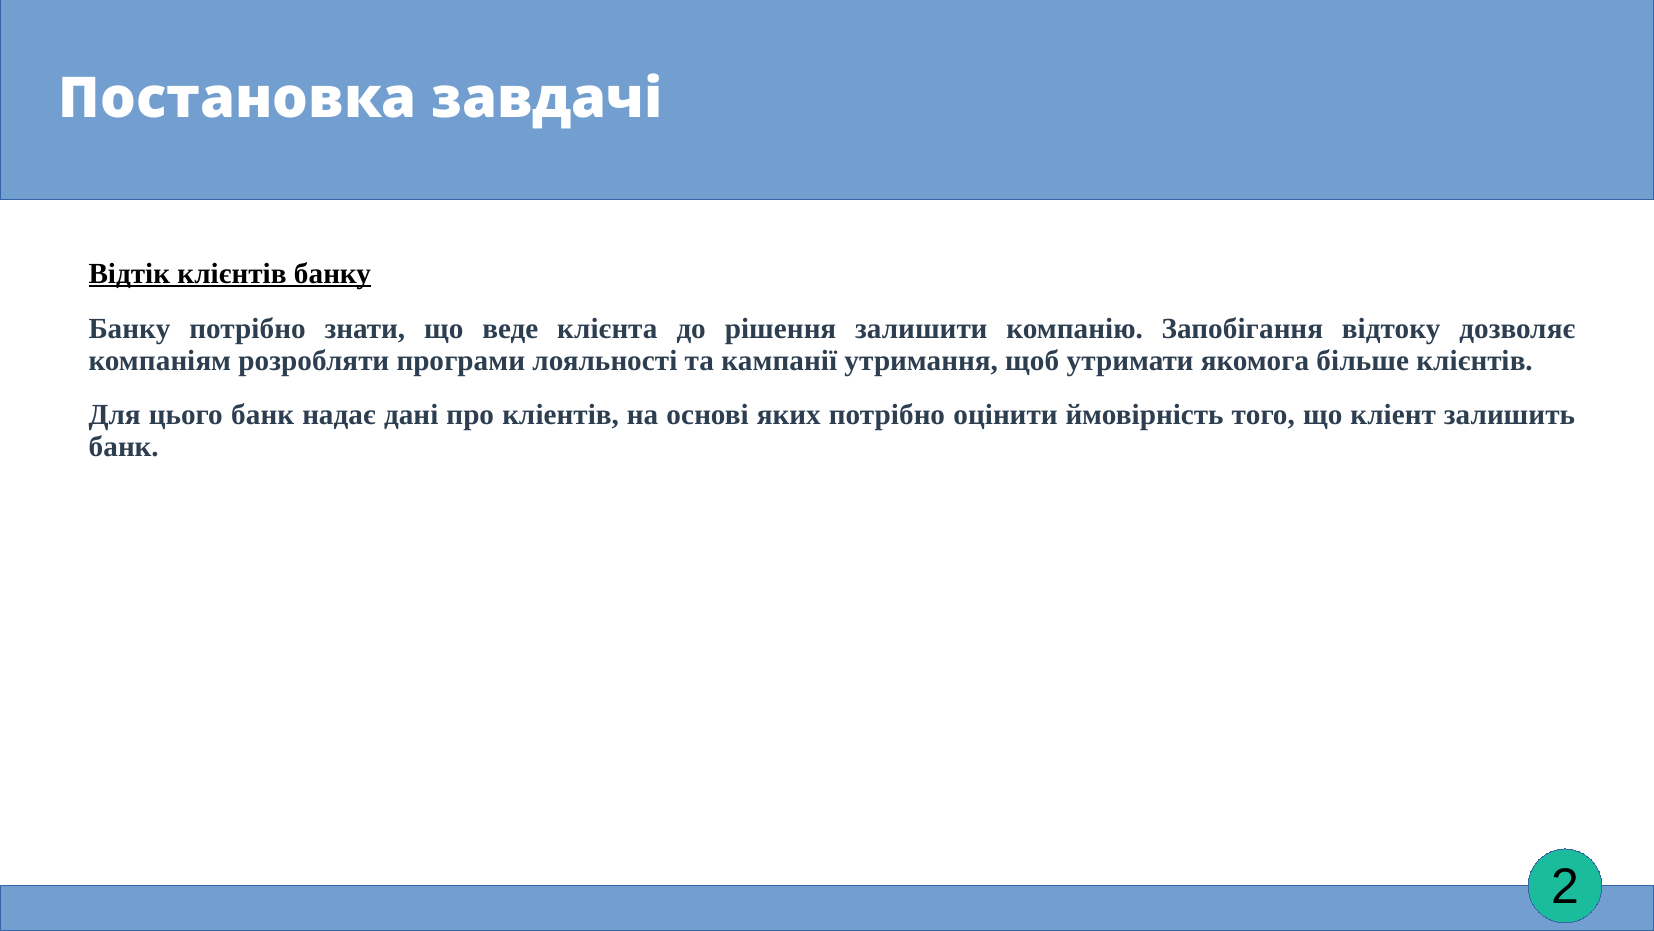

# Постановка завдачі
Відтік клієнтів банку
Банку потрібно знати, що веде клієнта до рішення залишити компанію. Запобігання відтоку дозволяє компаніям розробляти програми лояльності та кампанії утримання, щоб утримати якомога більше клієнтів.
Для цього банк надає дані про кліентів, на основі яких потрібно оцінити ймовірність того, що кліент залишить банк.